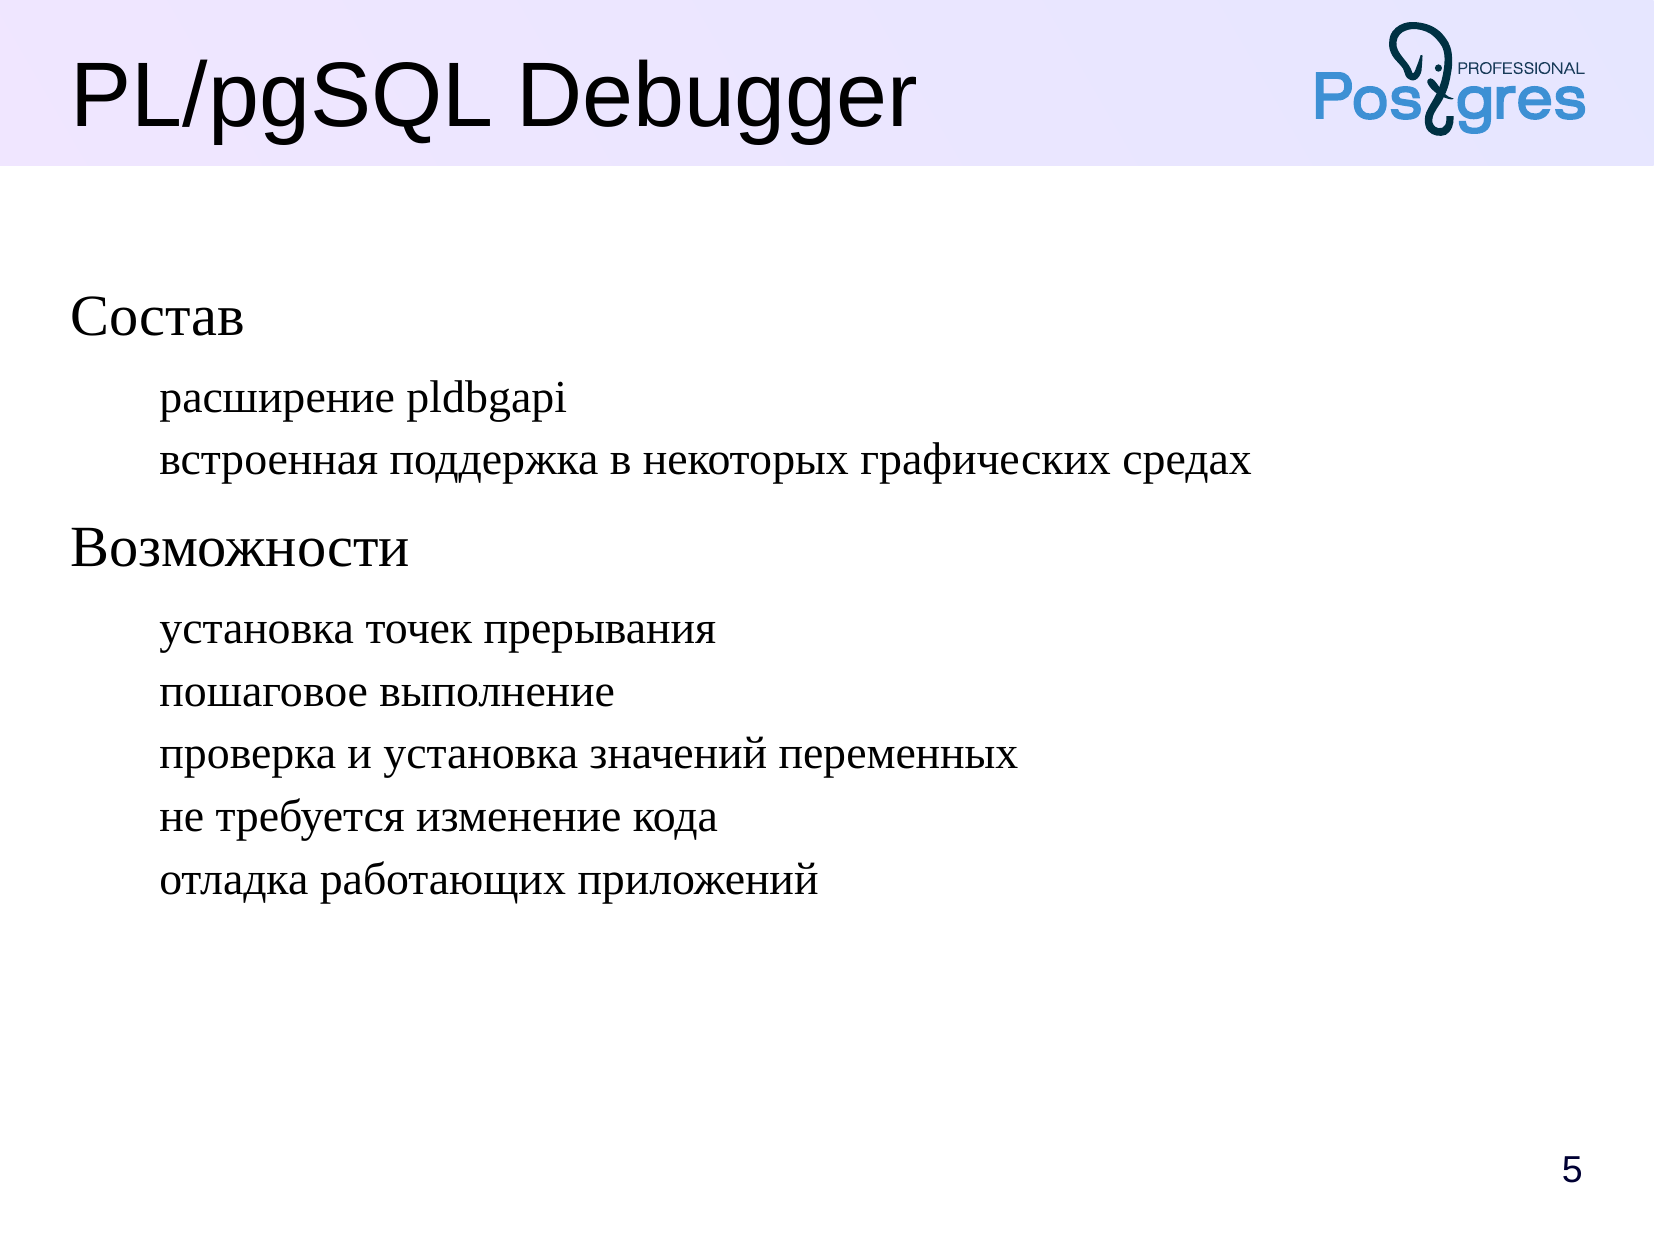

# PL/pgSQL Debugger
Состав
расширение pldbgapi
встроенная поддержка в некоторых графических средах
Возможности
установка точек прерывания
пошаговое выполнение
проверка и установка значений переменных
не требуется изменение кода
отладка работающих приложений